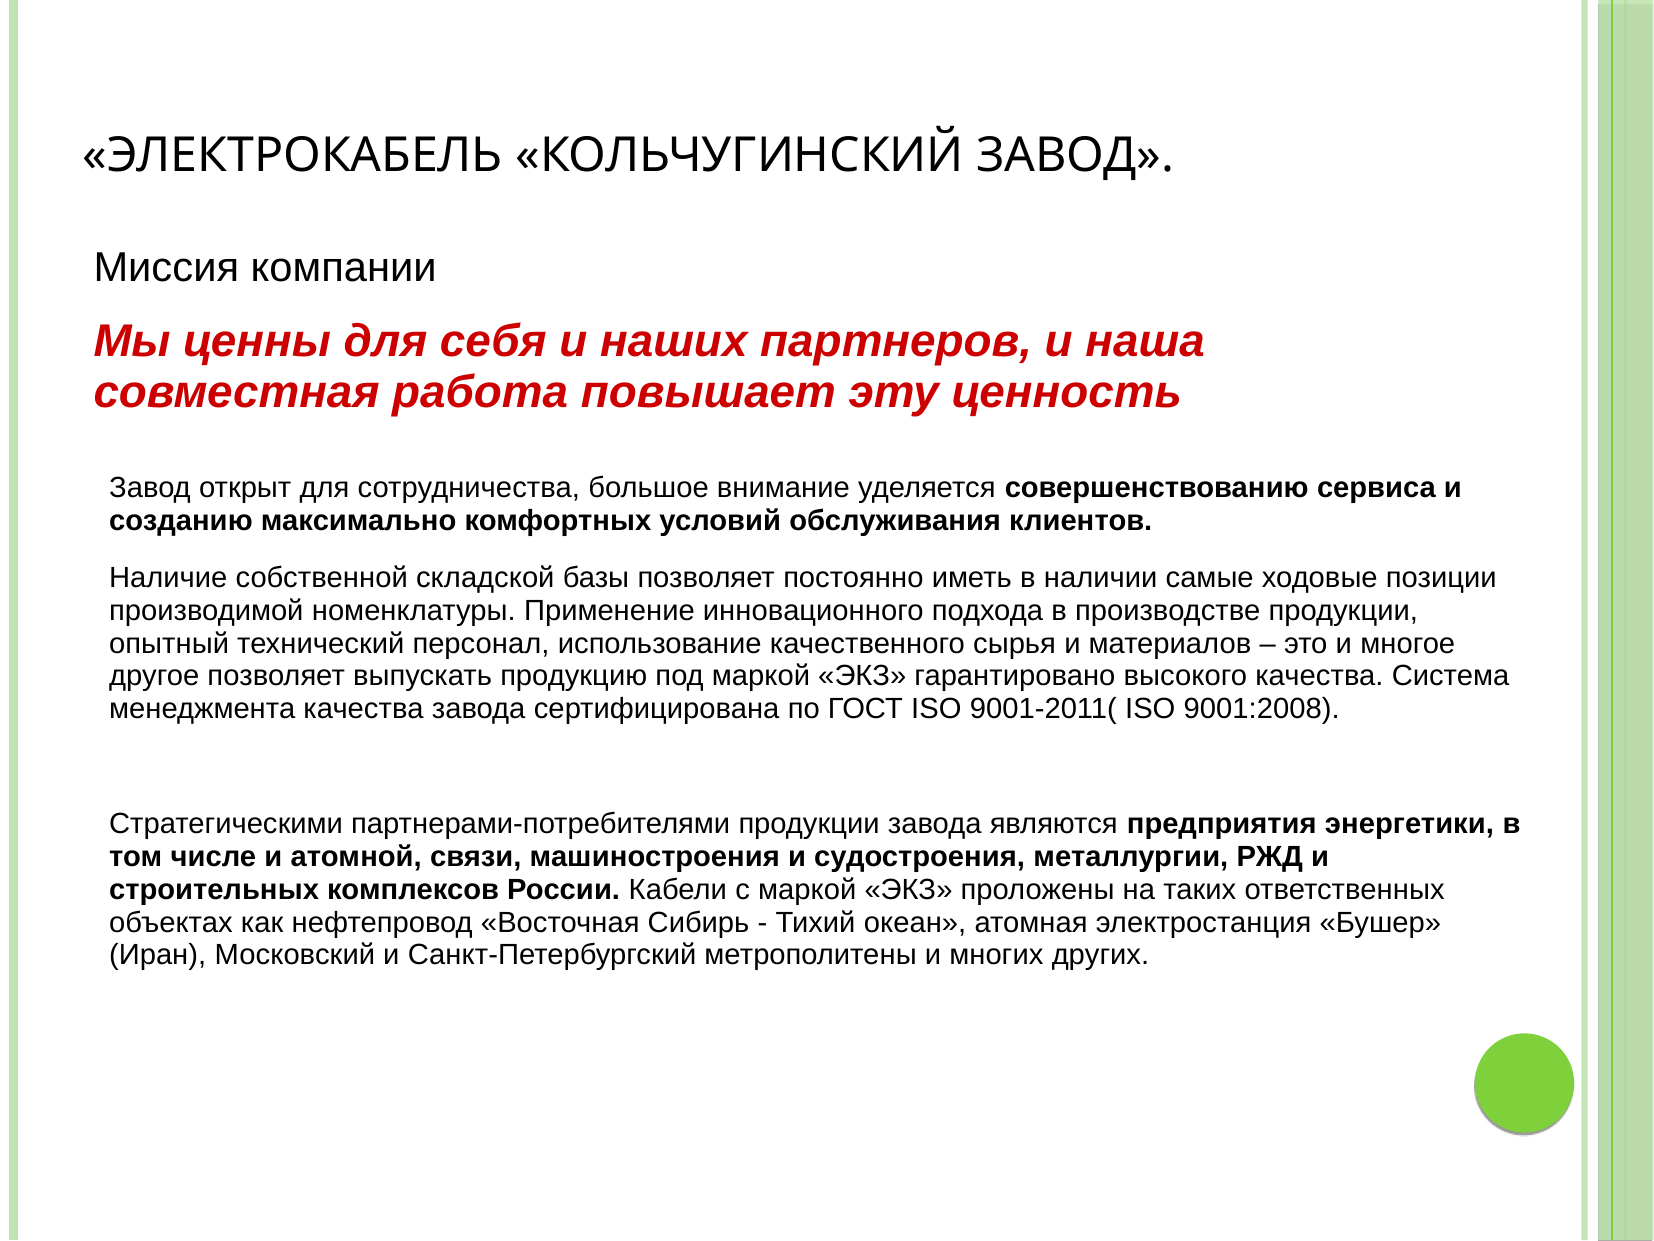

# «ЭЛЕКТРОКАБЕЛЬ «КОЛЬЧУГИНСКИЙ ЗАВОД».
Миссия компании
Мы ценны для себя и наших партнеров, и наша совместная работа повышает эту ценность
Завод открыт для сотрудничества, большое внимание уделяется совершенствованию сервиса и созданию максимально комфортных условий обслуживания клиентов.
Наличие собственной складской базы позволяет постоянно иметь в наличии самые ходовые позиции производимой номенклатуры. Применение инновационного подхода в производстве продукции, опытный технический персонал, использование качественного сырья и материалов – это и многое другое позволяет выпускать продукцию под маркой «ЭКЗ» гарантировано высокого качества. Система менеджмента качества завода сертифицирована по ГОСТ ISO 9001-2011( ISO 9001:2008).
Стратегическими партнерами-потребителями продукции завода являются предприятия энергетики, в том числе и атомной, связи, машиностроения и судостроения, металлургии, РЖД и строительных комплексов России. Кабели с маркой «ЭКЗ» проложены на таких ответственных объектах как нефтепровод «Восточная Сибирь - Тихий океан», атомная электростанция «Бушер» (Иран), Московский и Санкт-Петербургский метрополитены и многих других.